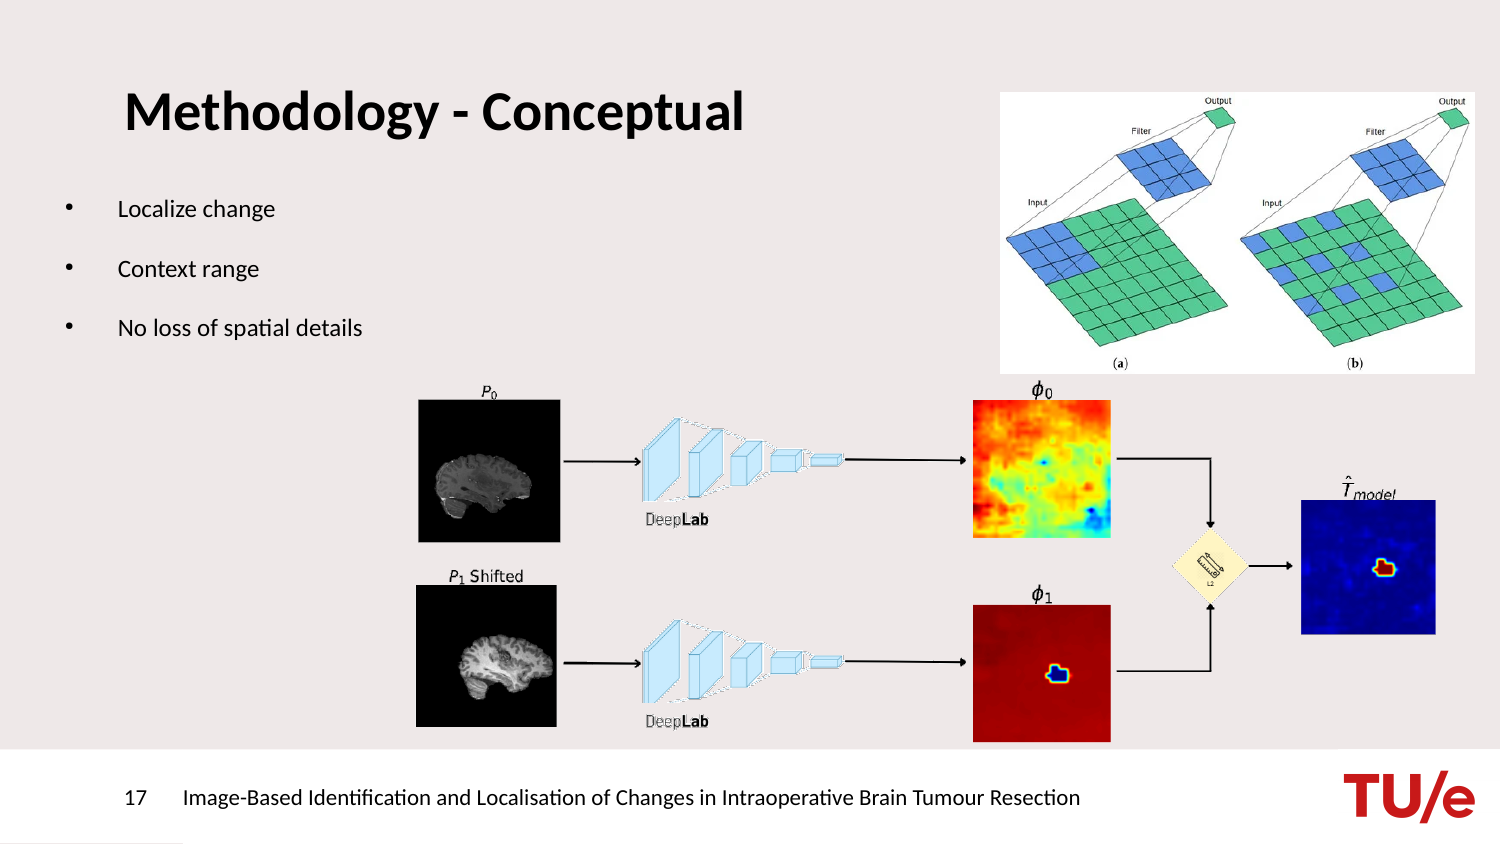

# Methodology - Conceptual
Localize change
Context range
No loss of spatial details
17
Image-Based Identification and Localisation of Changes in Intraoperative Brain Tumour Resection